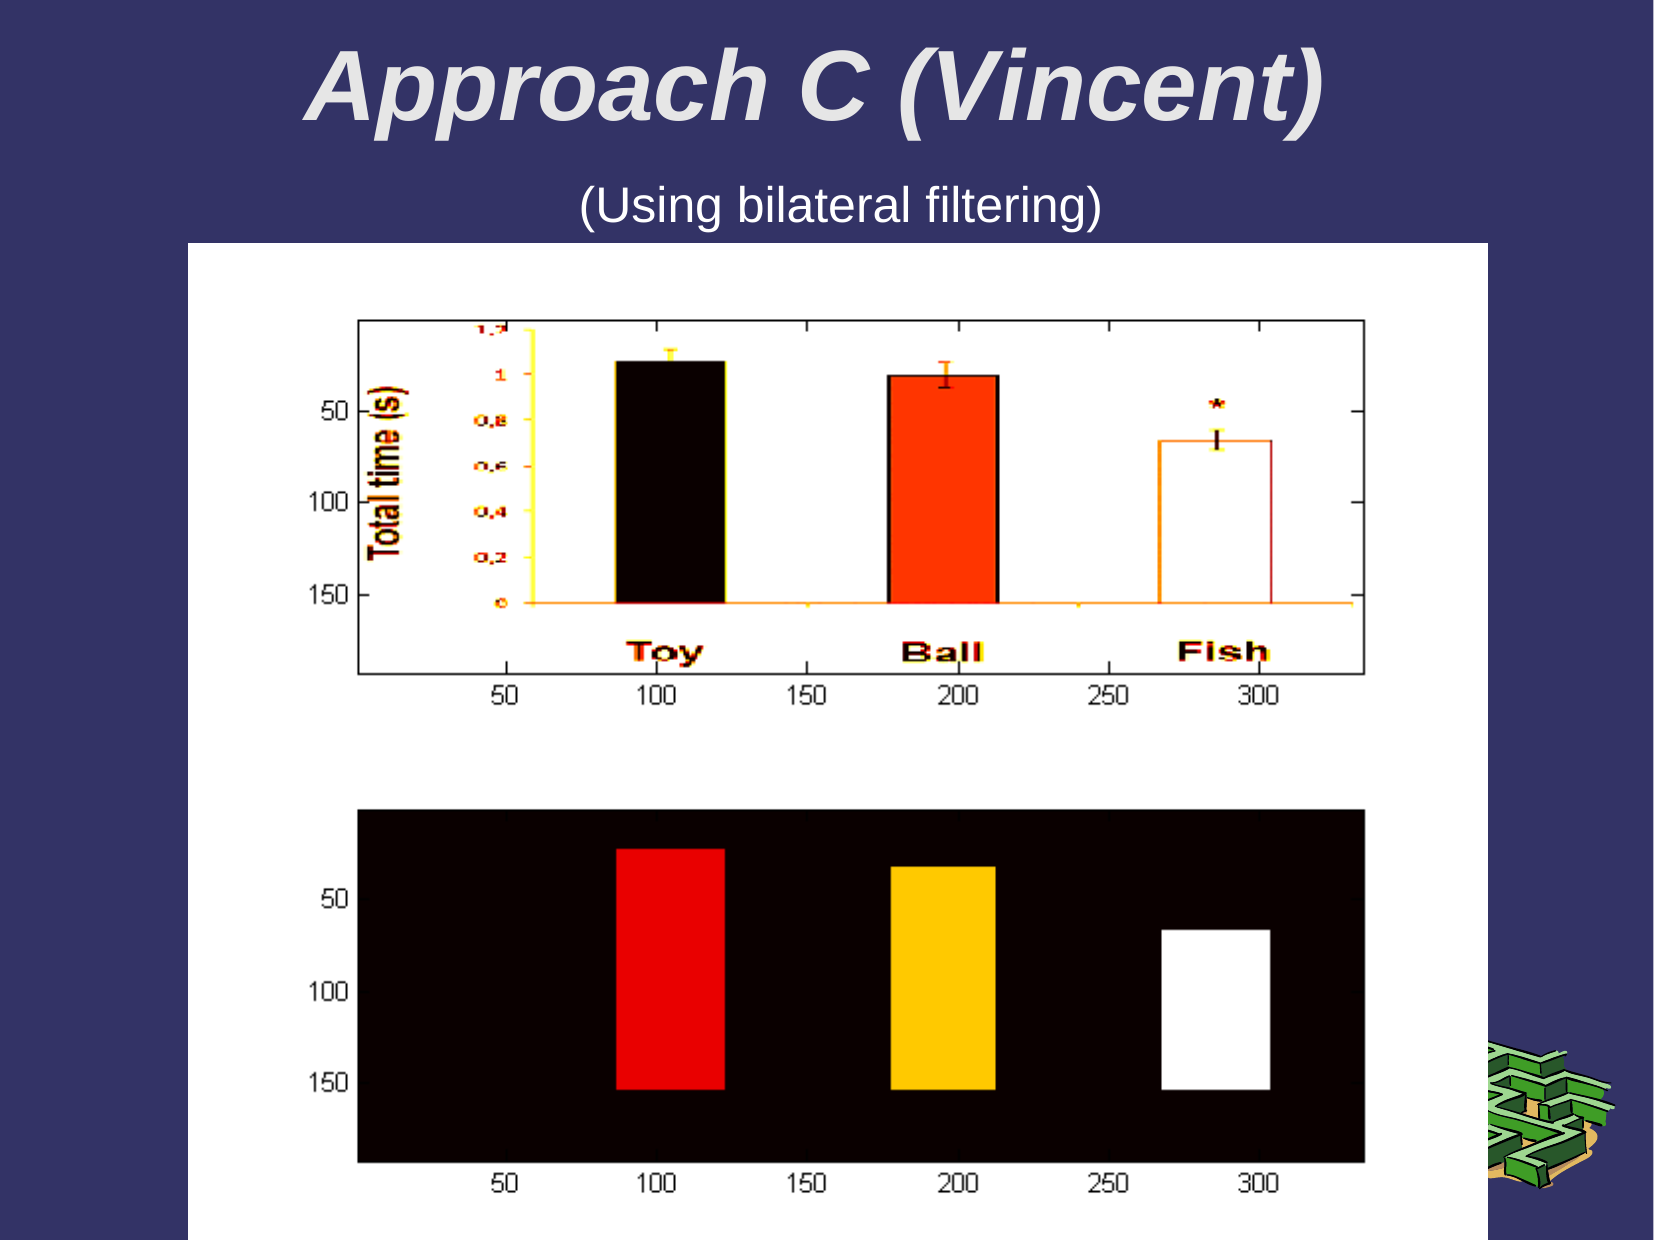

# Approach C (Vincent)
(Using bilateral filtering)